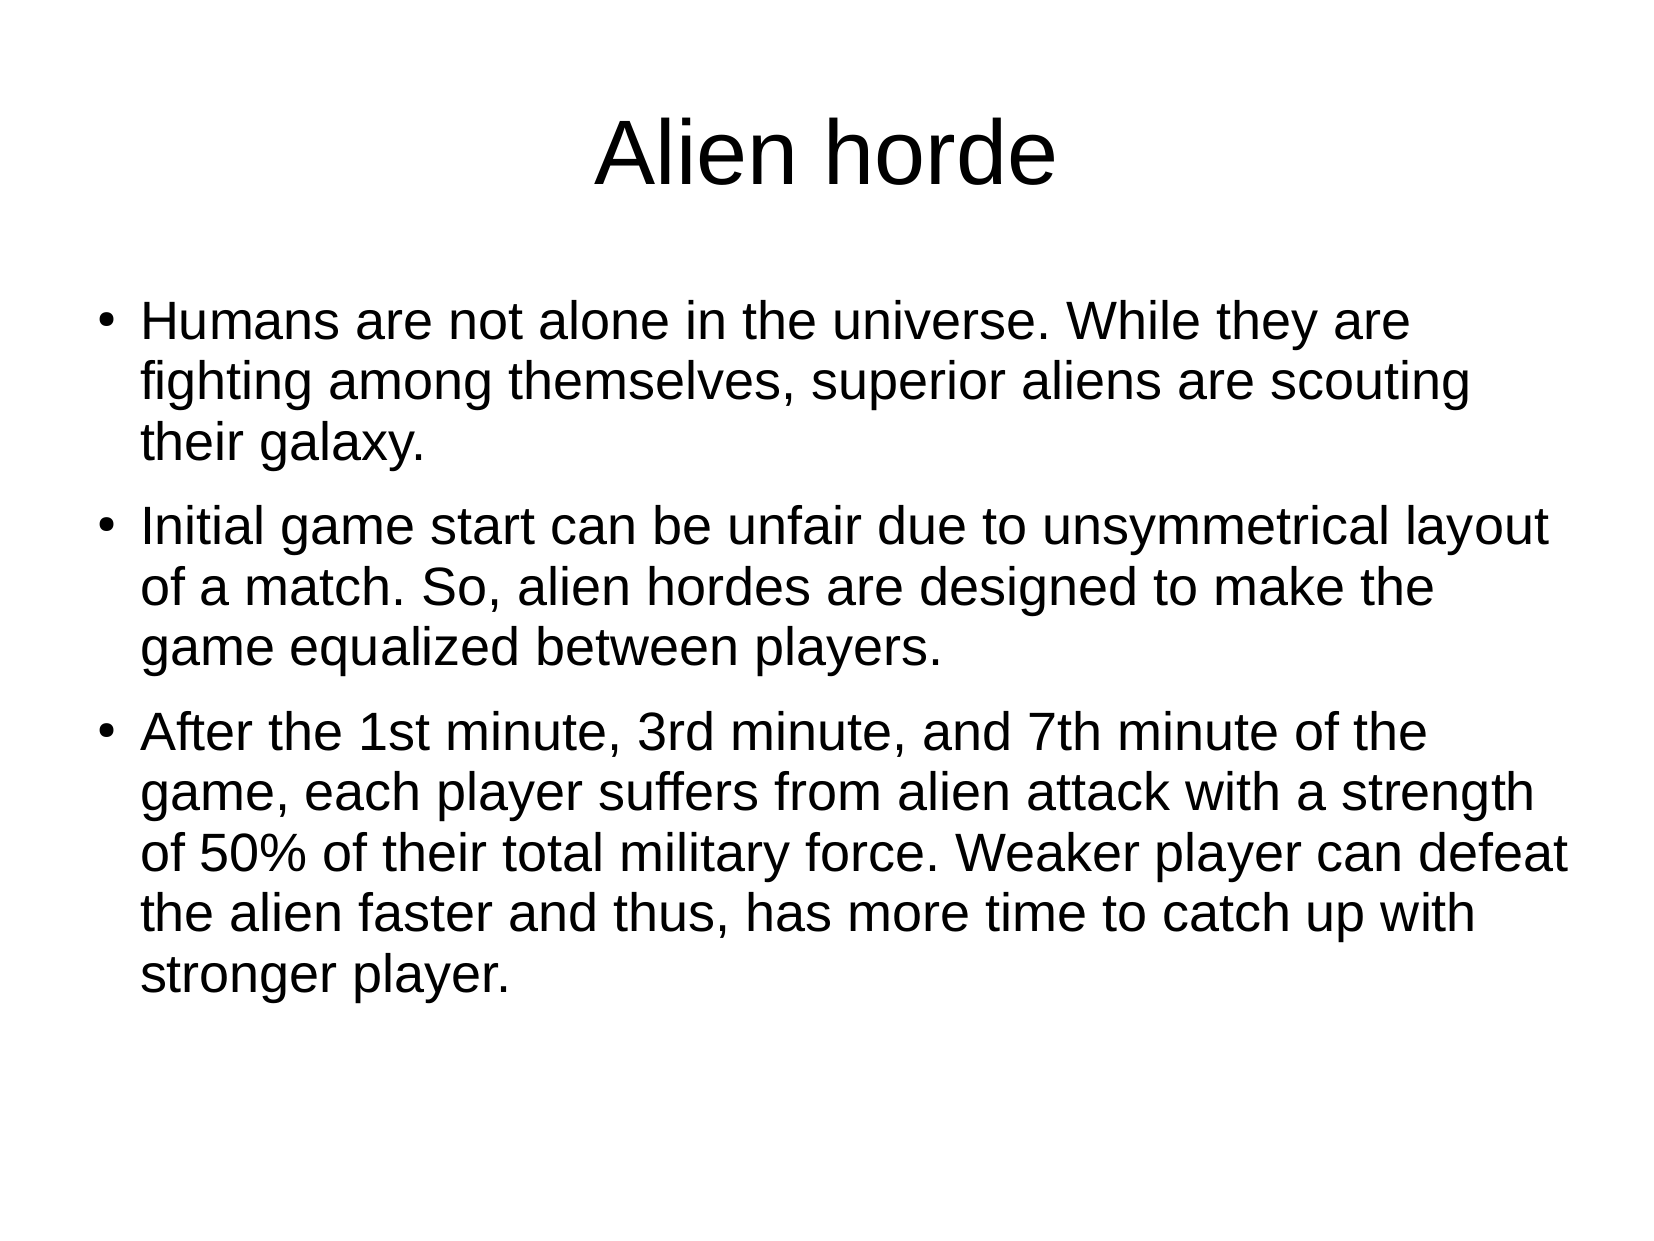

# Alien horde
Humans are not alone in the universe. While they are fighting among themselves, superior aliens are scouting their galaxy.
Initial game start can be unfair due to unsymmetrical layout of a match. So, alien hordes are designed to make the game equalized between players.
After the 1st minute, 3rd minute, and 7th minute of the game, each player suffers from alien attack with a strength of 50% of their total military force. Weaker player can defeat the alien faster and thus, has more time to catch up with stronger player.